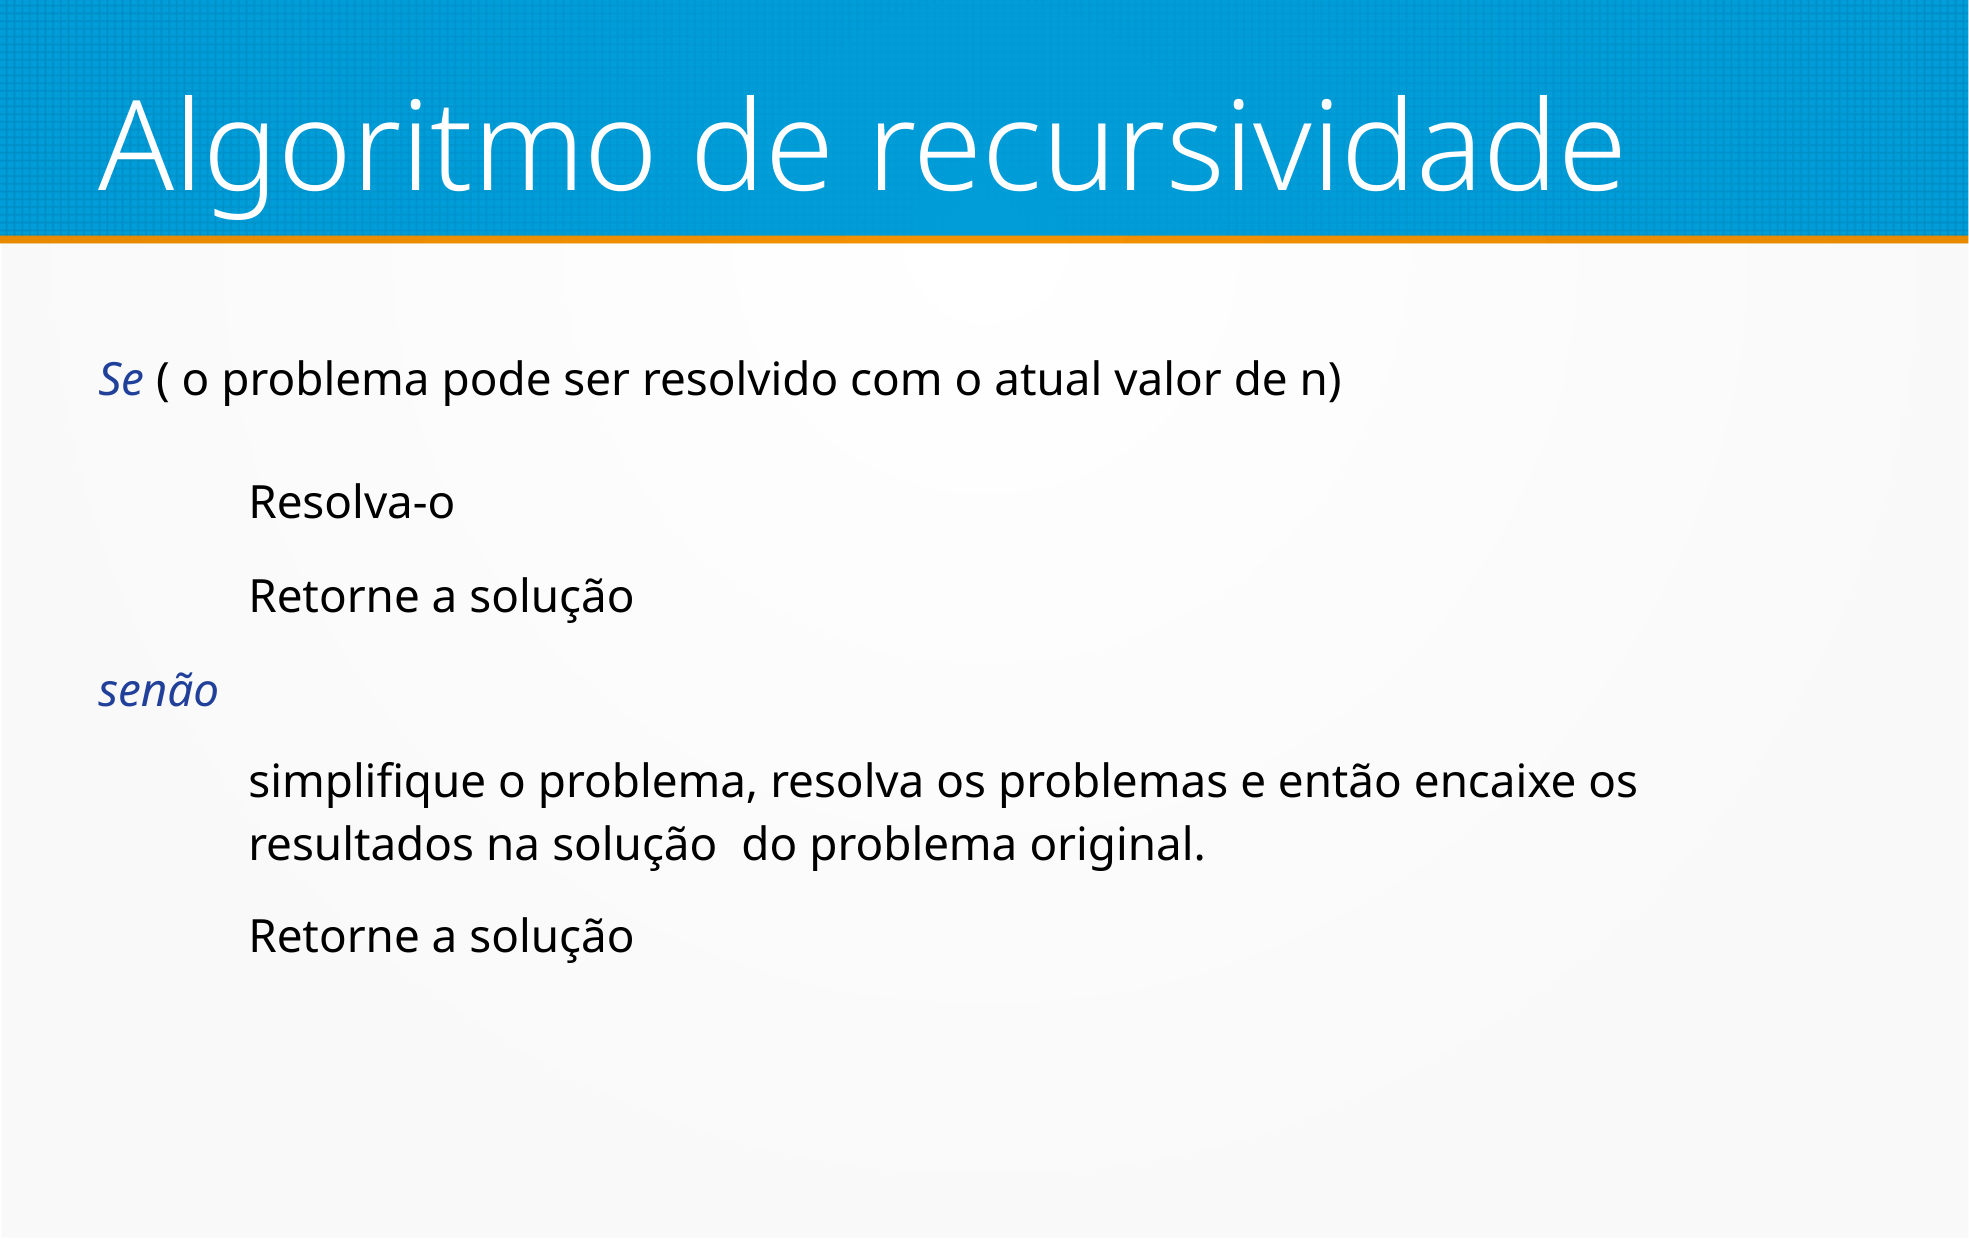

# Algoritmo de recursividade
Se ( o problema pode ser resolvido com o atual valor de n)
Resolva-o
Retorne a solução
senão
simplifique o problema, resolva os problemas e então encaixe os resultados na solução do problema original.
Retorne a solução